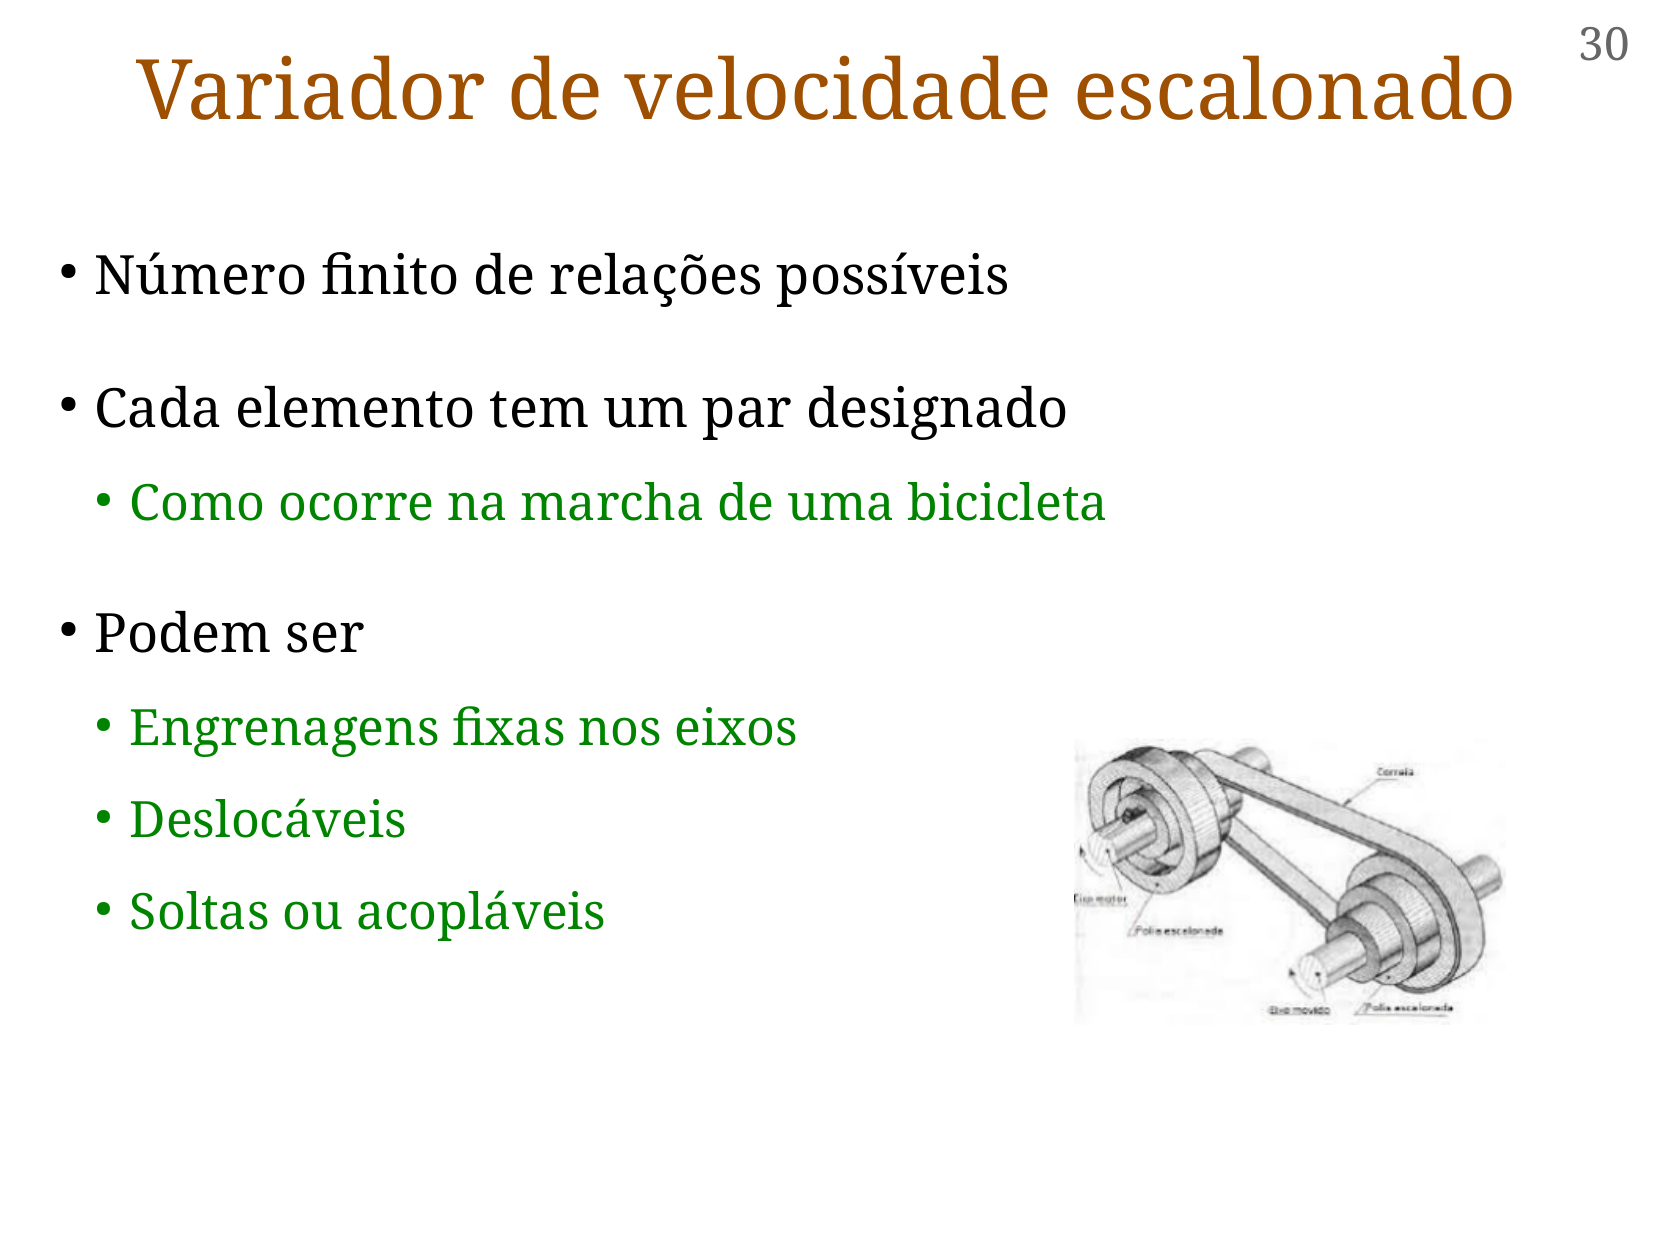

30
# Variador de velocidade escalonado
Número finito de relações possíveis
Cada elemento tem um par designado
Como ocorre na marcha de uma bicicleta
Podem ser
Engrenagens fixas nos eixos
Deslocáveis
Soltas ou acopláveis